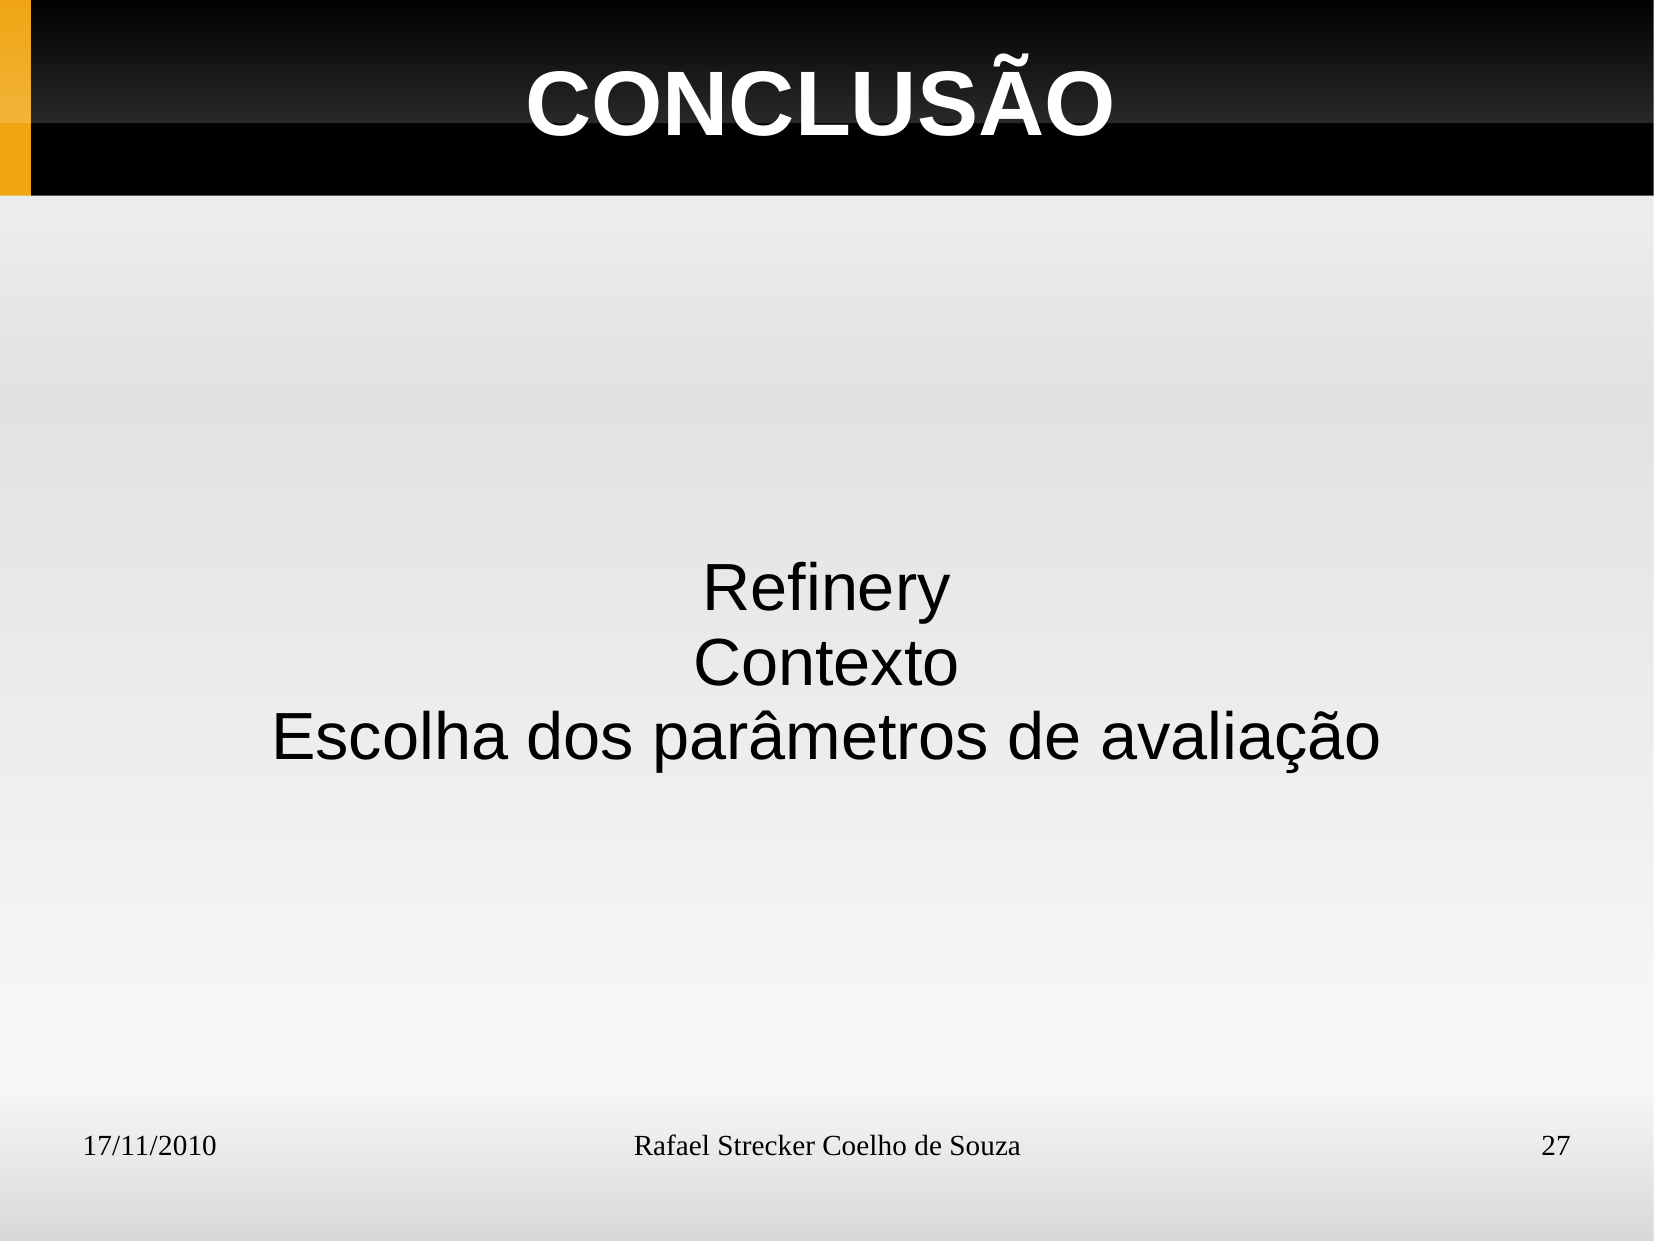

# CONCLUSÃO
Refinery
Contexto
Escolha dos parâmetros de avaliação
17/11/2010
Rafael Strecker Coelho de Souza
27